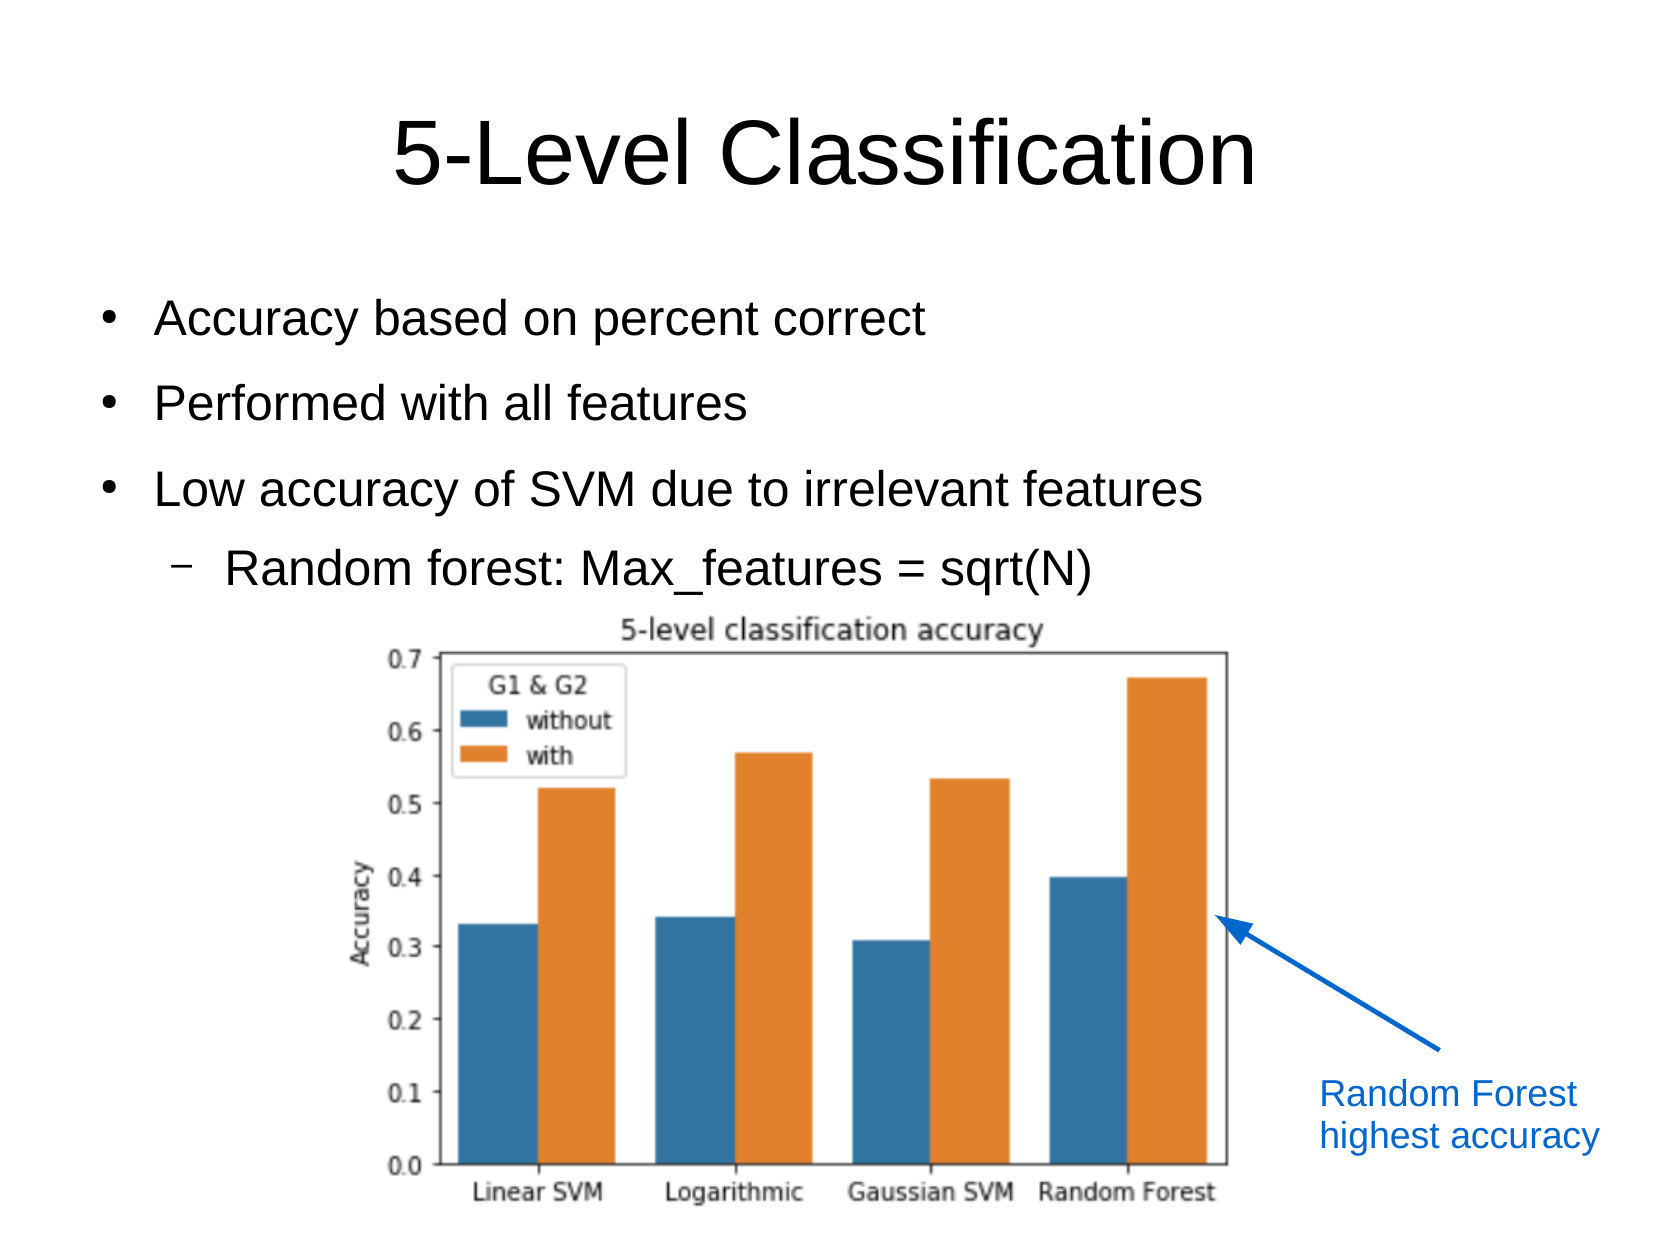

# 5-Level Classification
Accuracy based on percent correct
Performed with all features
Low accuracy of SVM due to irrelevant features
Random forest: Max_features = sqrt(N)
Random Forest highest accuracy